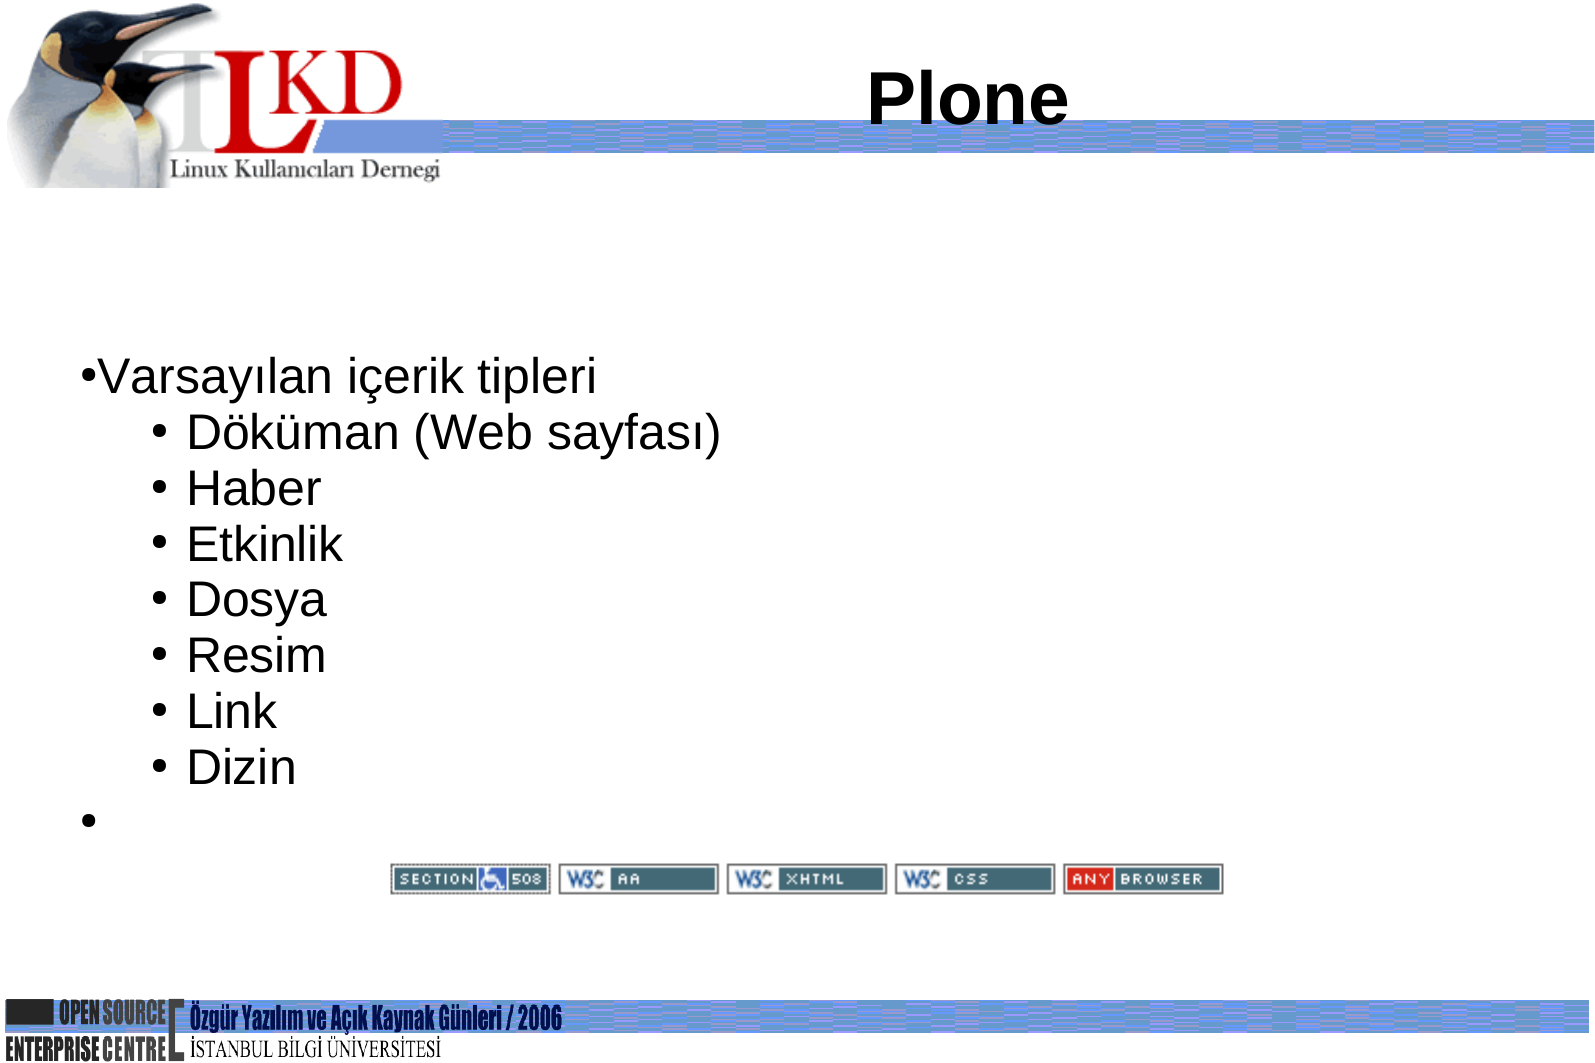

# Plone
Varsayılan içerik tipleri
Döküman (Web sayfası)
Haber
Etkinlik
Dosya
Resim
Link
Dizin